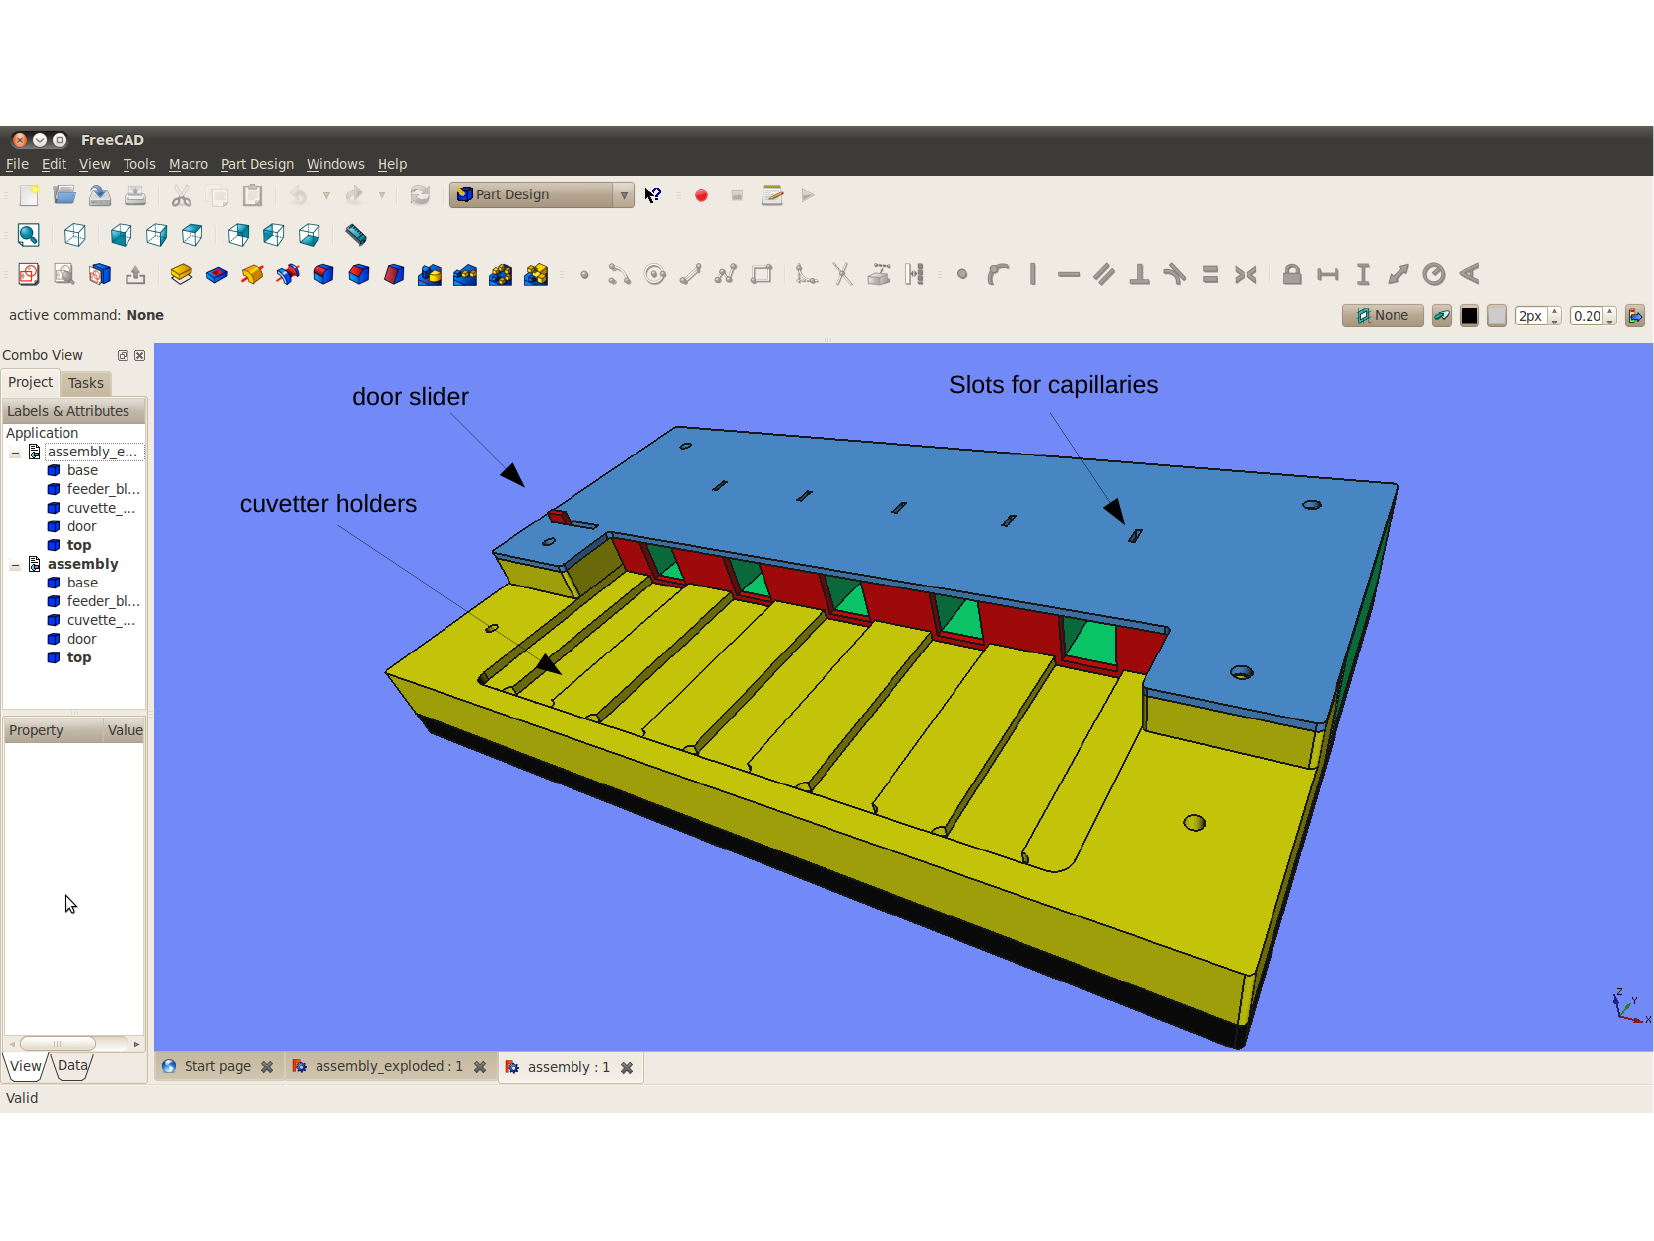

Slots for capillaries
door slider
cuvetter holders